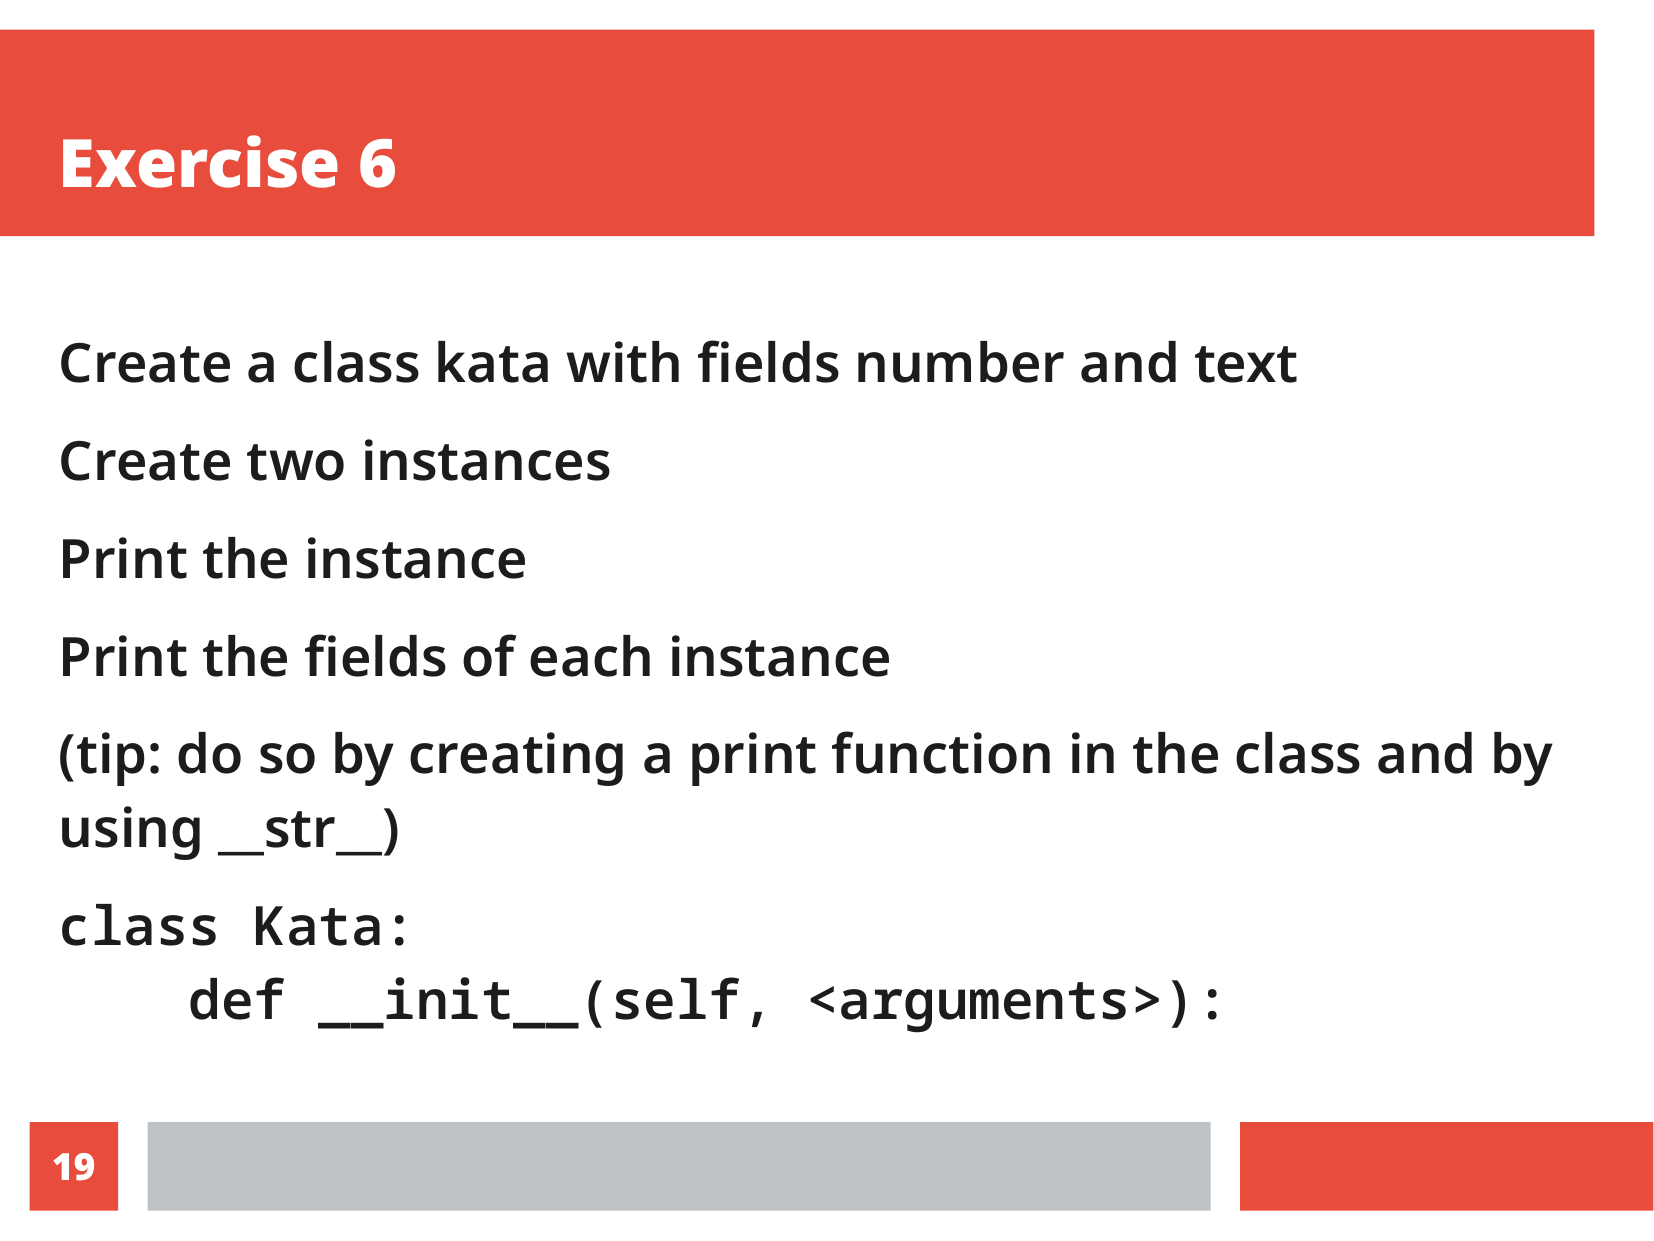

# Exercise 6
Create a class kata with fields number and text
Create two instances
Print the instance
Print the fields of each instance
(tip: do so by creating a print function in the class and by using __str__)
class Kata:
 def __init__(self, <arguments>):
19